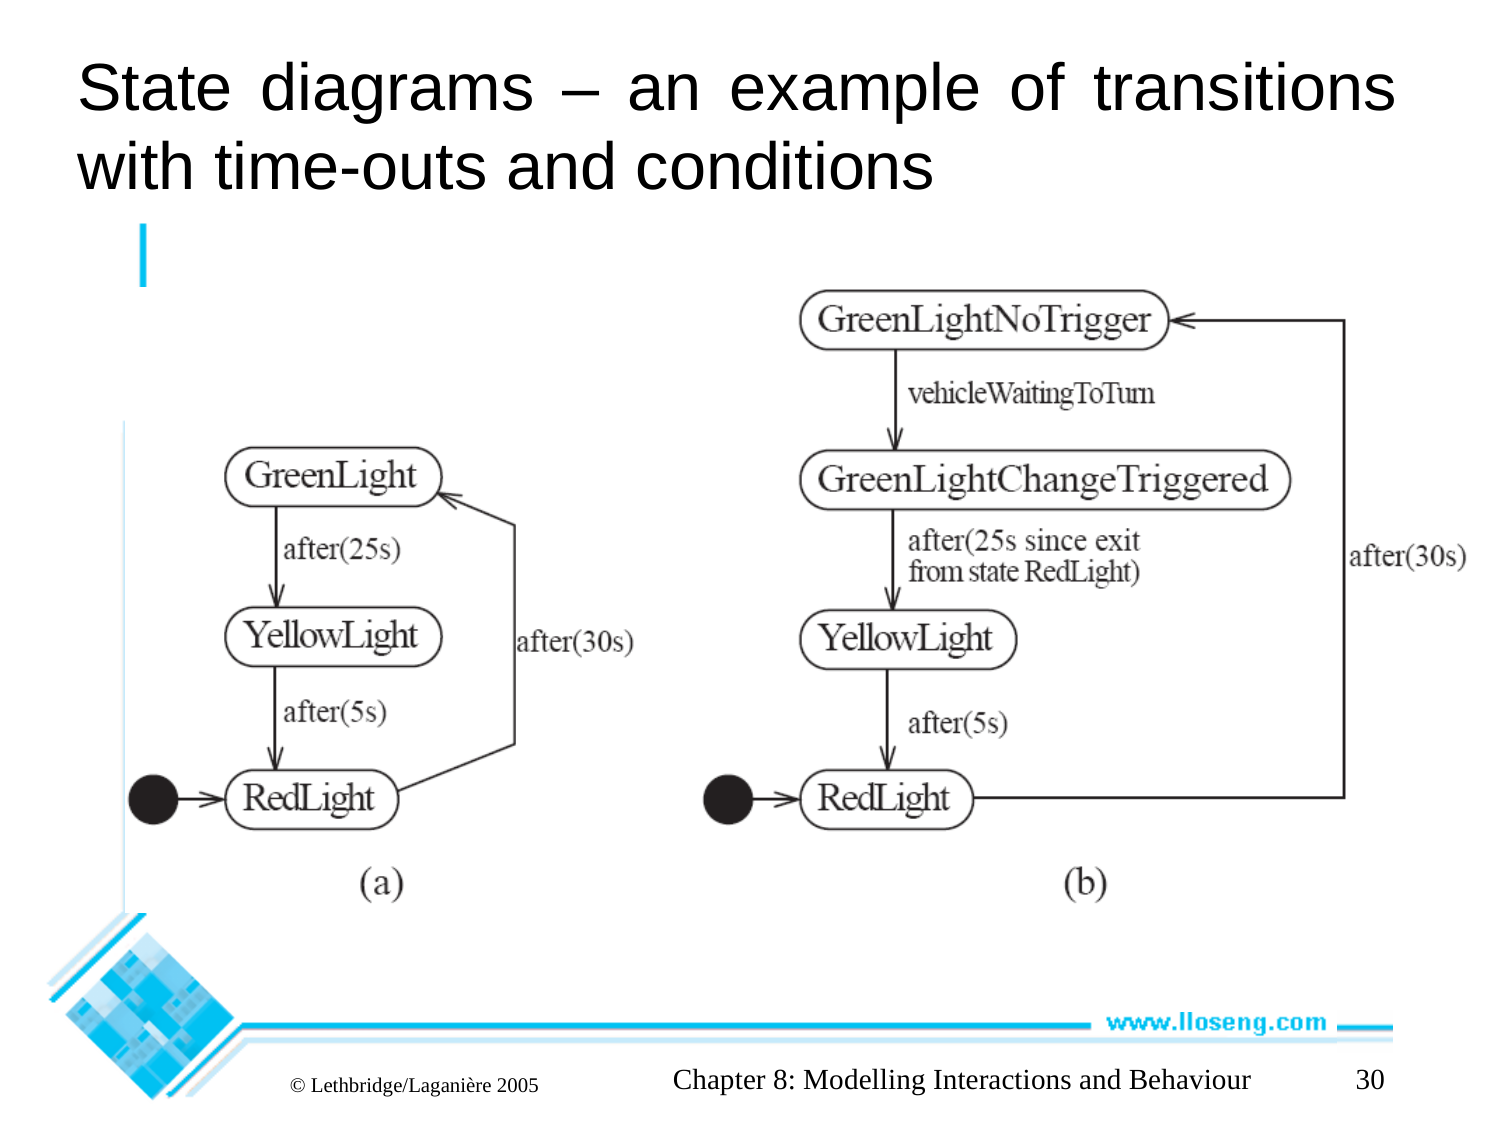

State diagrams – an example of transitions with time-outs and conditions
Chapter 8: Modelling Interactions and Behaviour
© Lethbridge/Laganière 2005